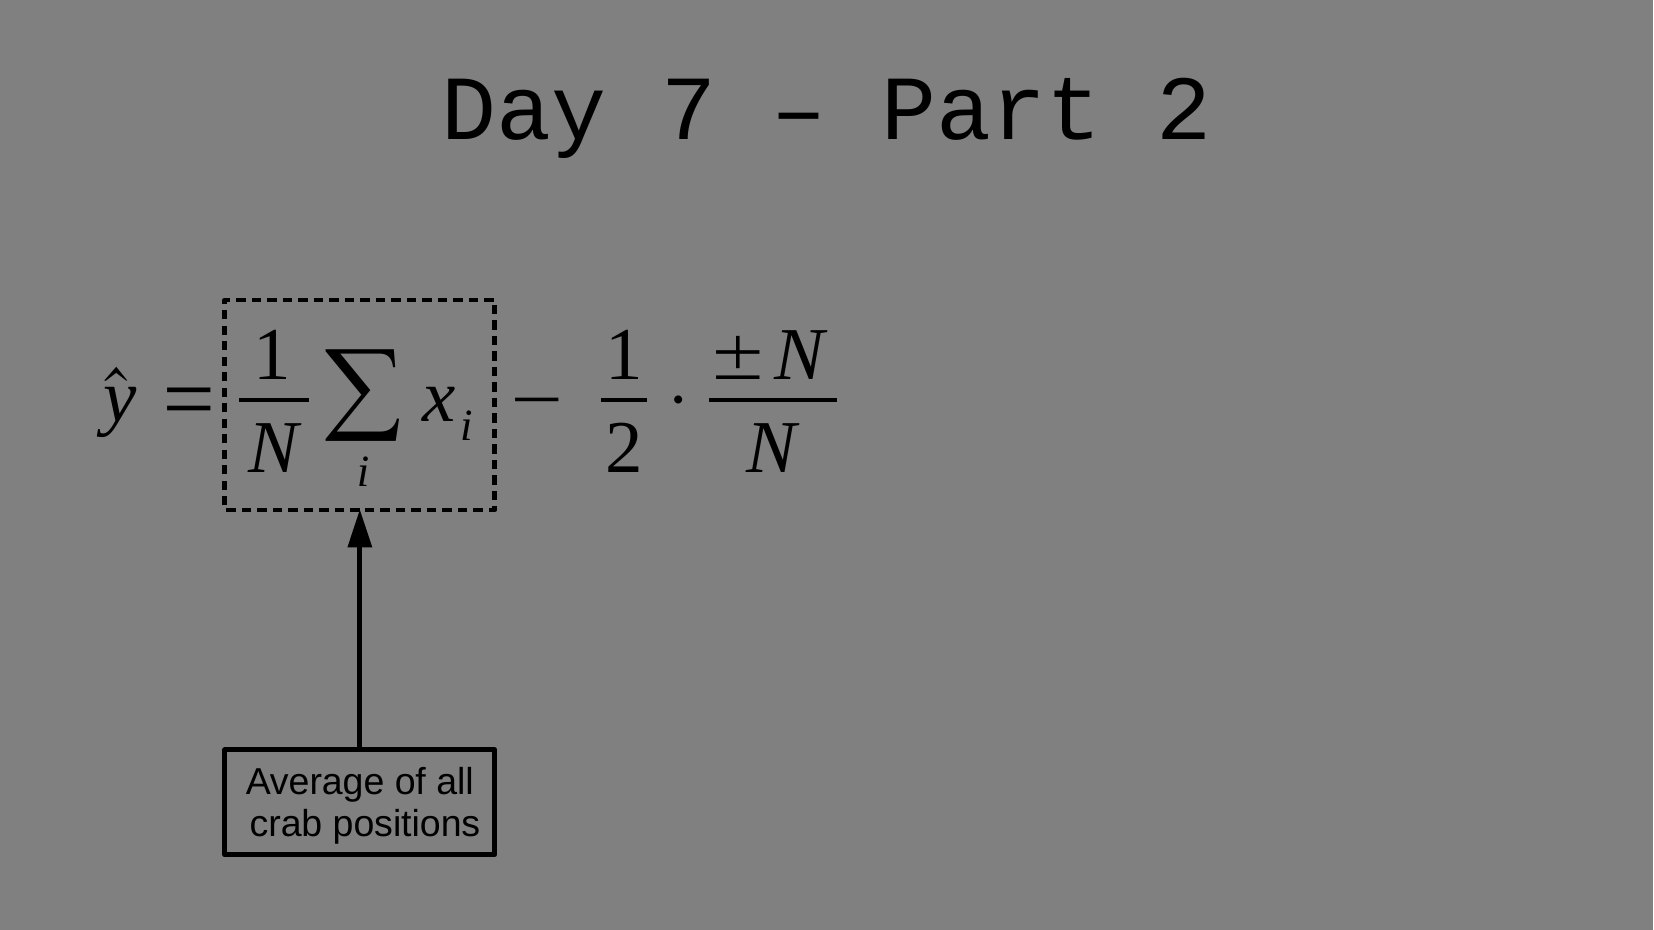

# Day 7 – Part 2
Average of all
 crab positions